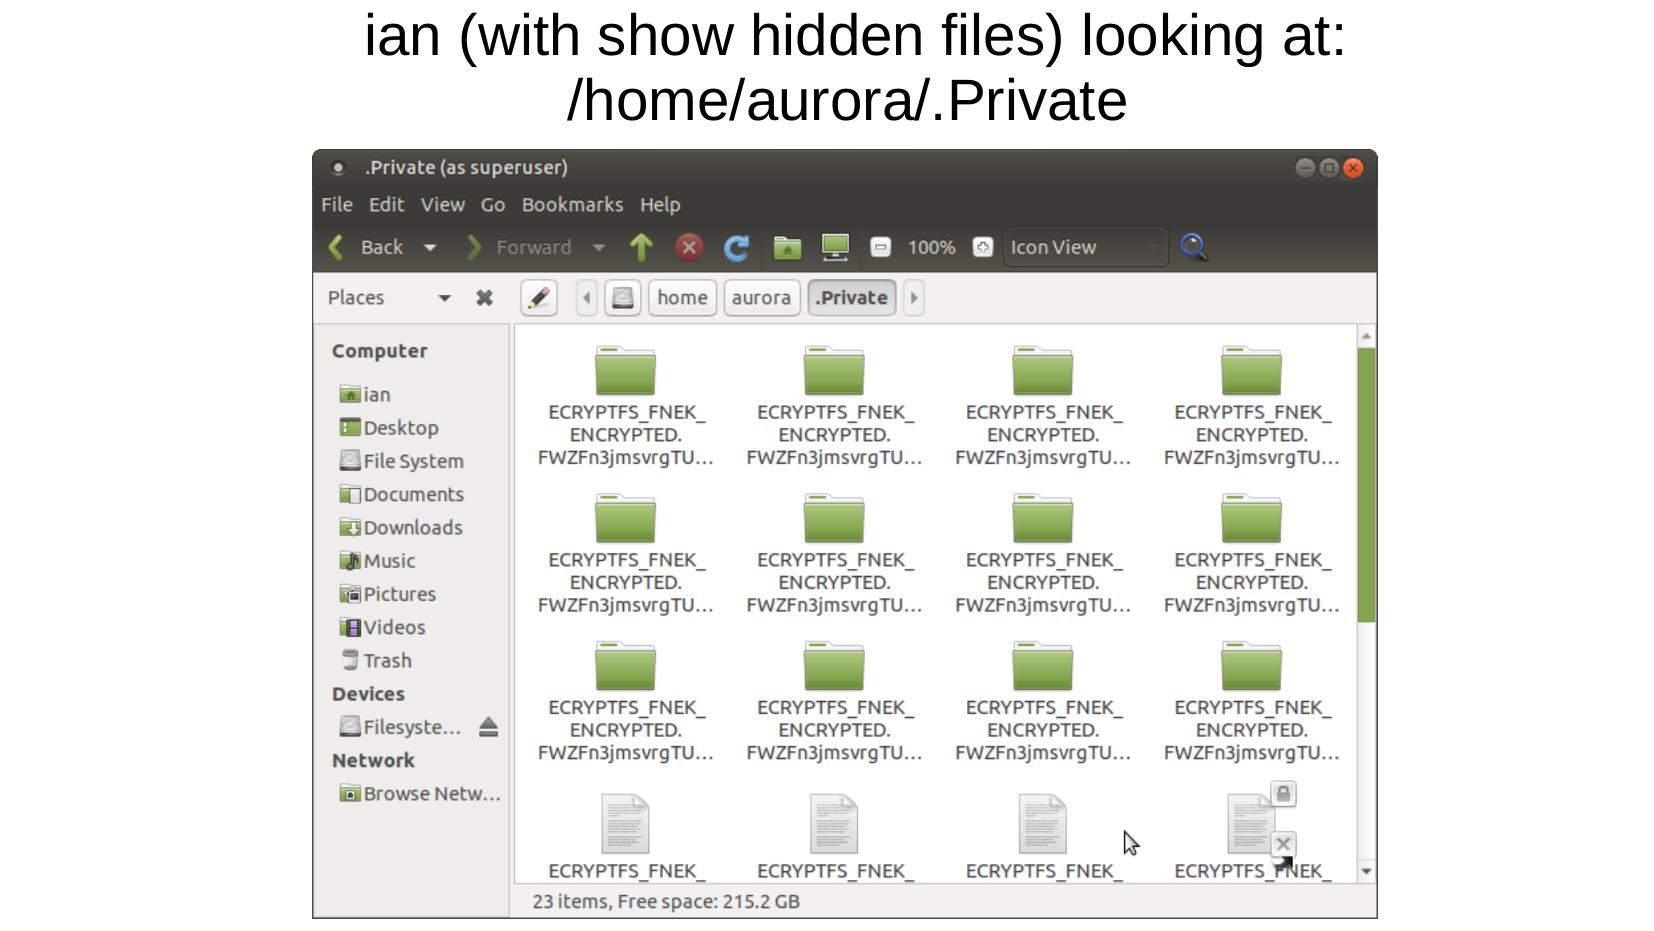

# ian (with show hidden files) looking at: /home/aurora/.Private